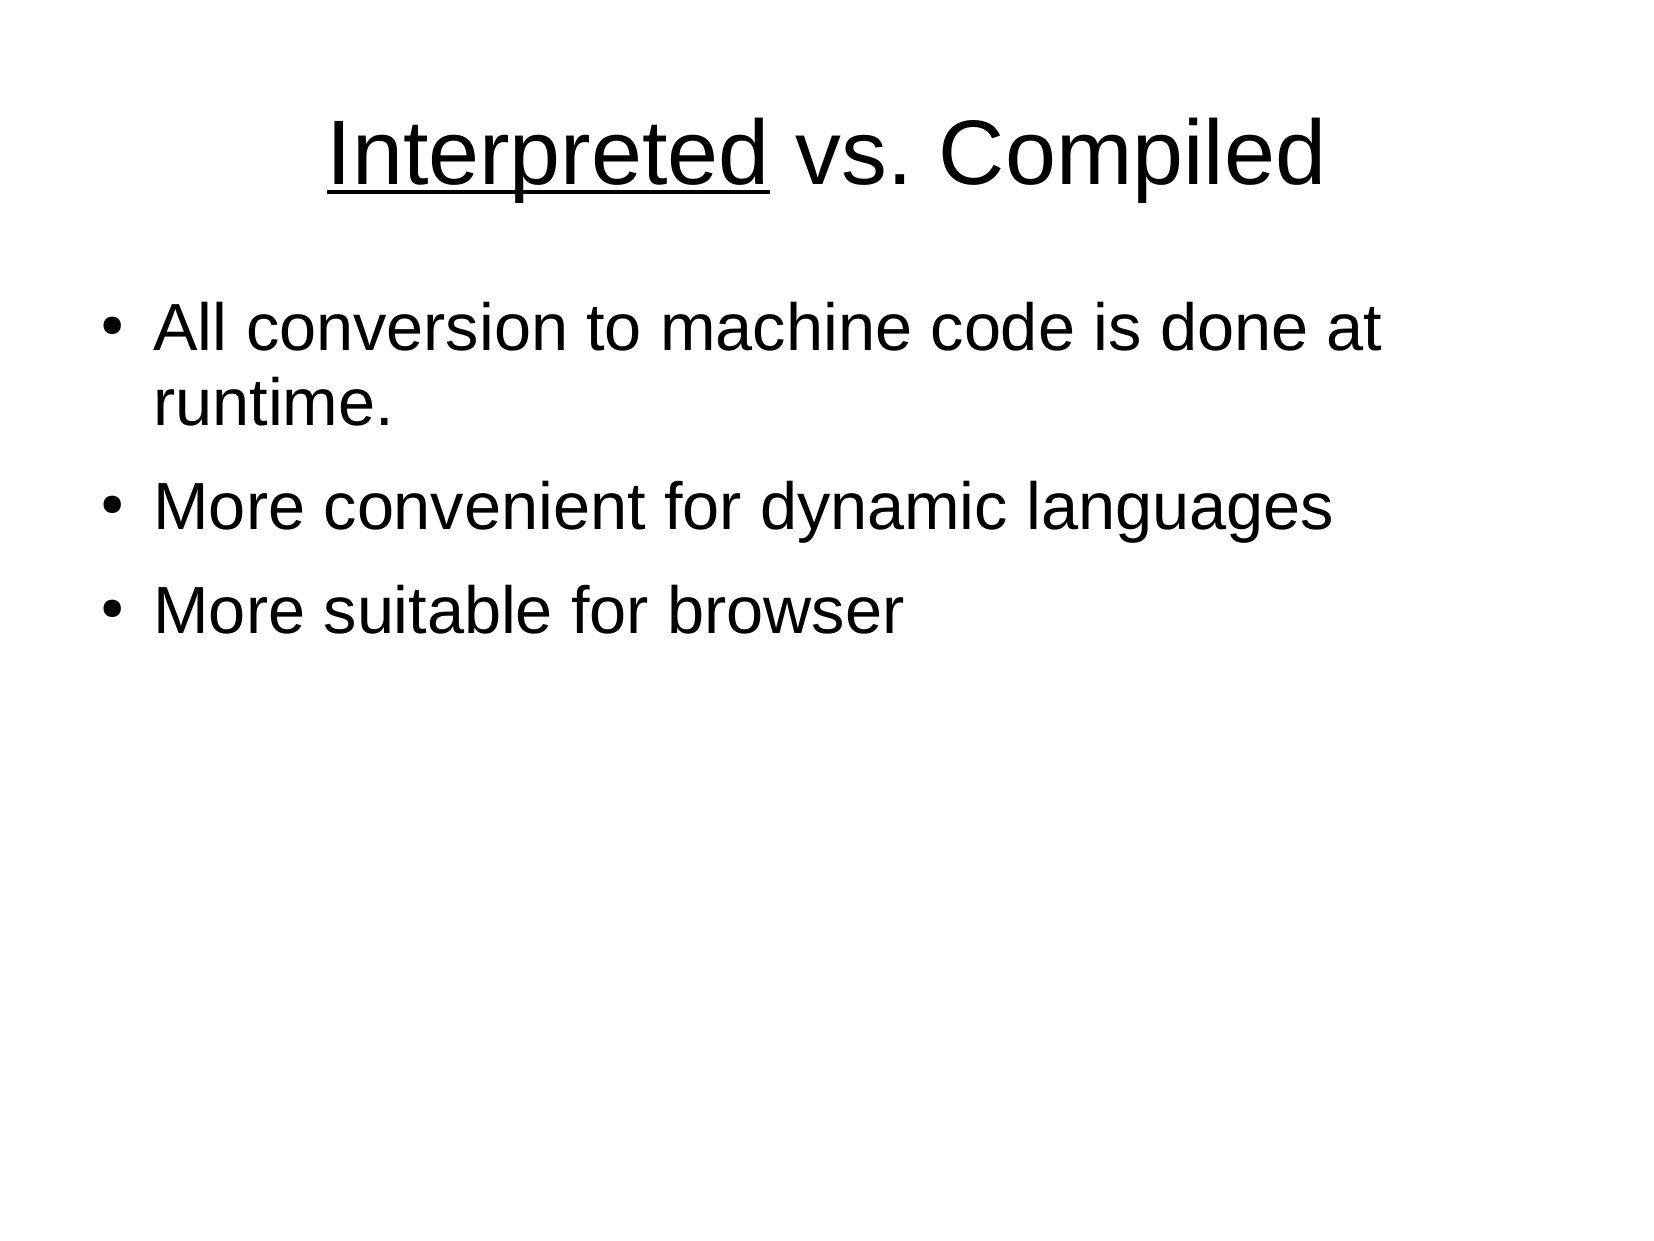

# Interpreted vs. Compiled
All conversion to machine code is done at runtime.
More convenient for dynamic languages
More suitable for browser